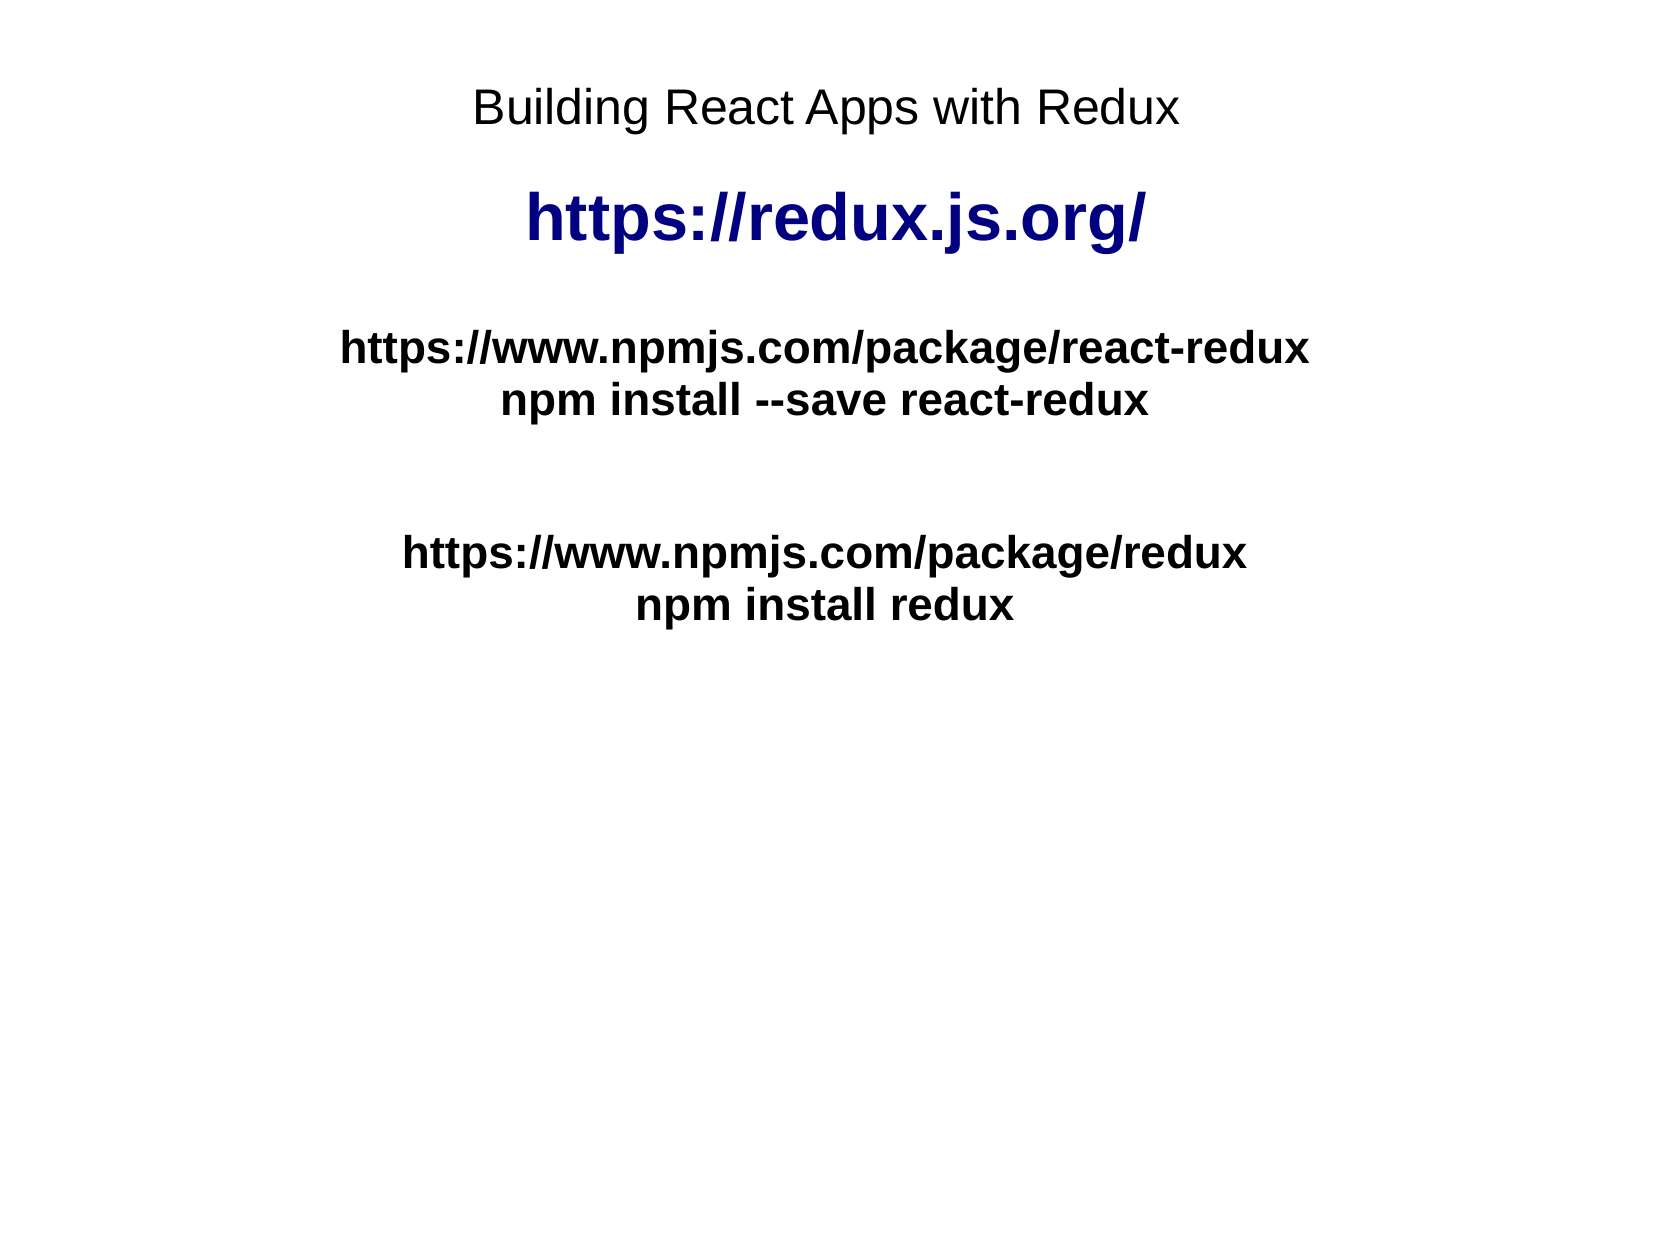

# Building React Apps with Redux
https://redux.js.org/
https://www.npmjs.com/package/react-redux
npm install --save react-redux
https://www.npmjs.com/package/redux
npm install redux